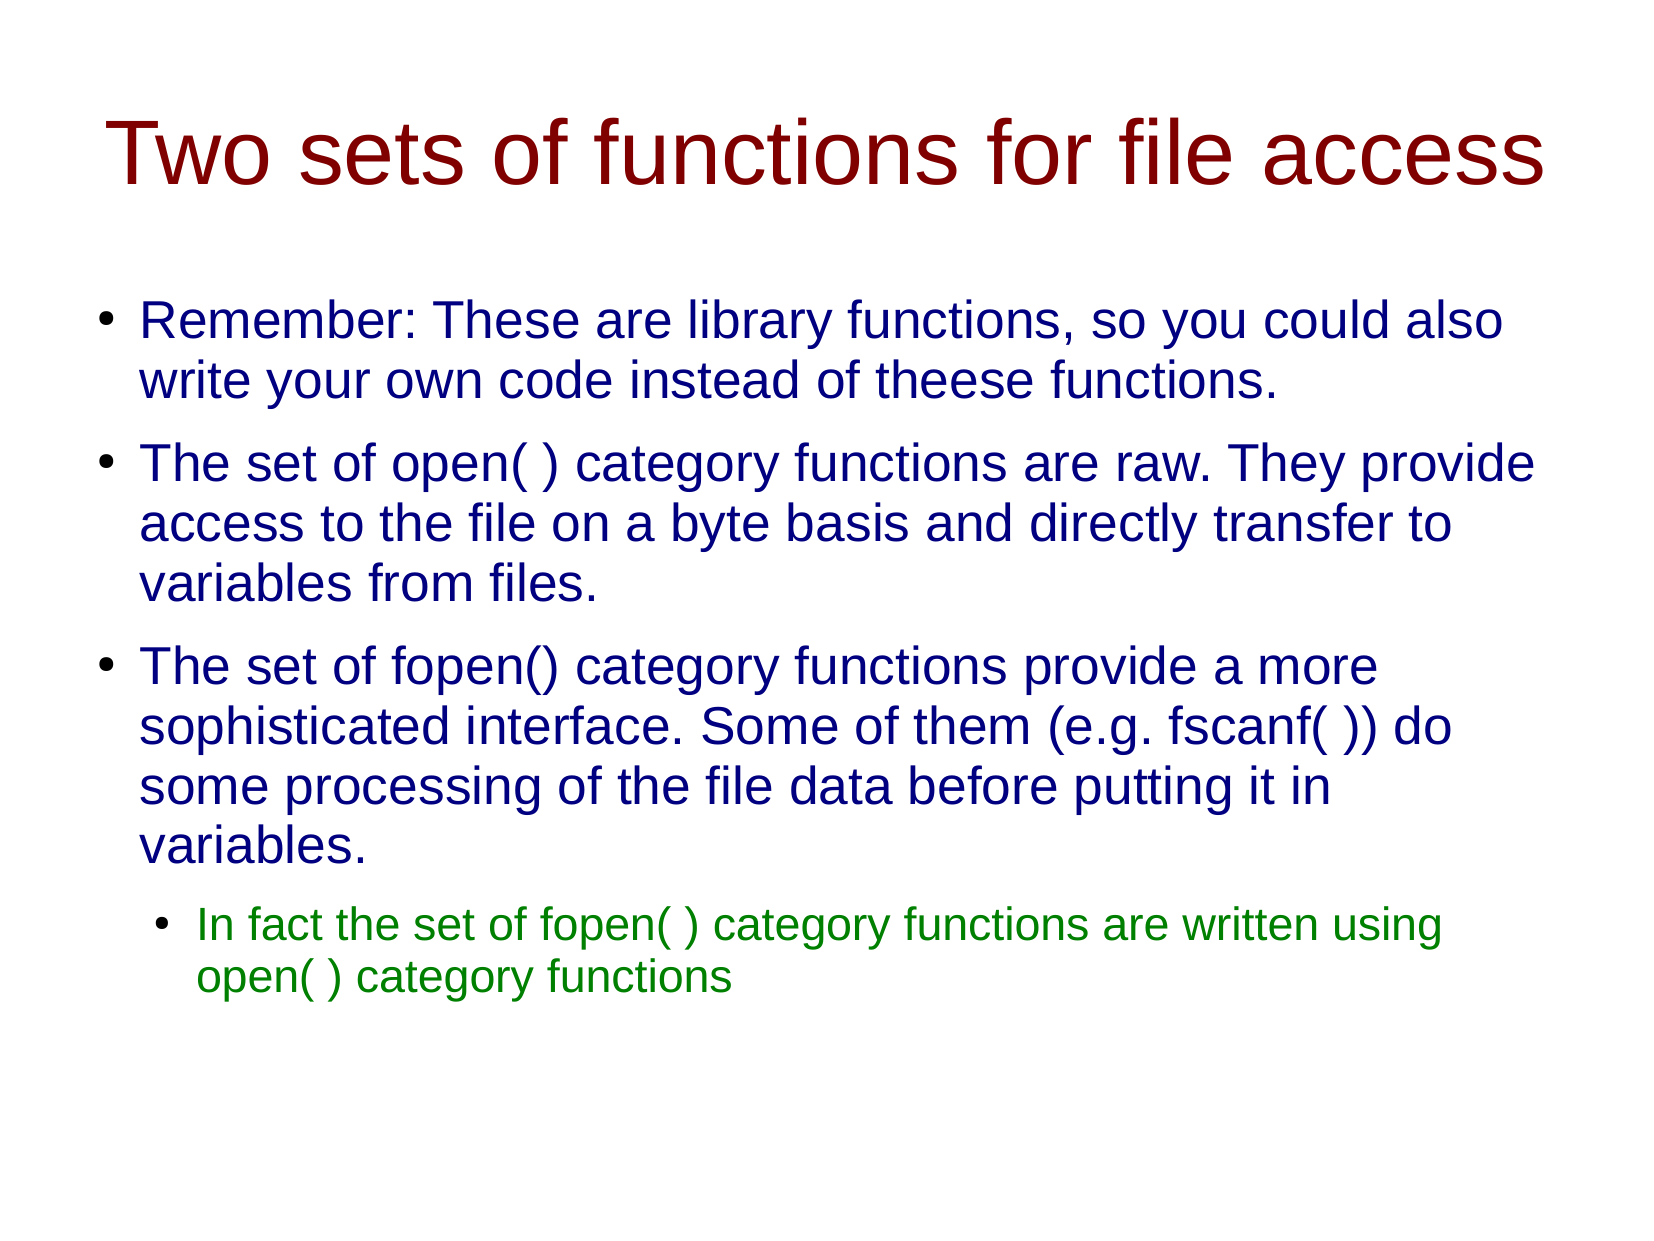

# Two sets of functions for file access
Remember: These are library functions, so you could also write your own code instead of theese functions.
The set of open( ) category functions are raw. They provide access to the file on a byte basis and directly transfer to variables from files.
The set of fopen() category functions provide a more sophisticated interface. Some of them (e.g. fscanf( )) do some processing of the file data before putting it in variables.
In fact the set of fopen( ) category functions are written using open( ) category functions